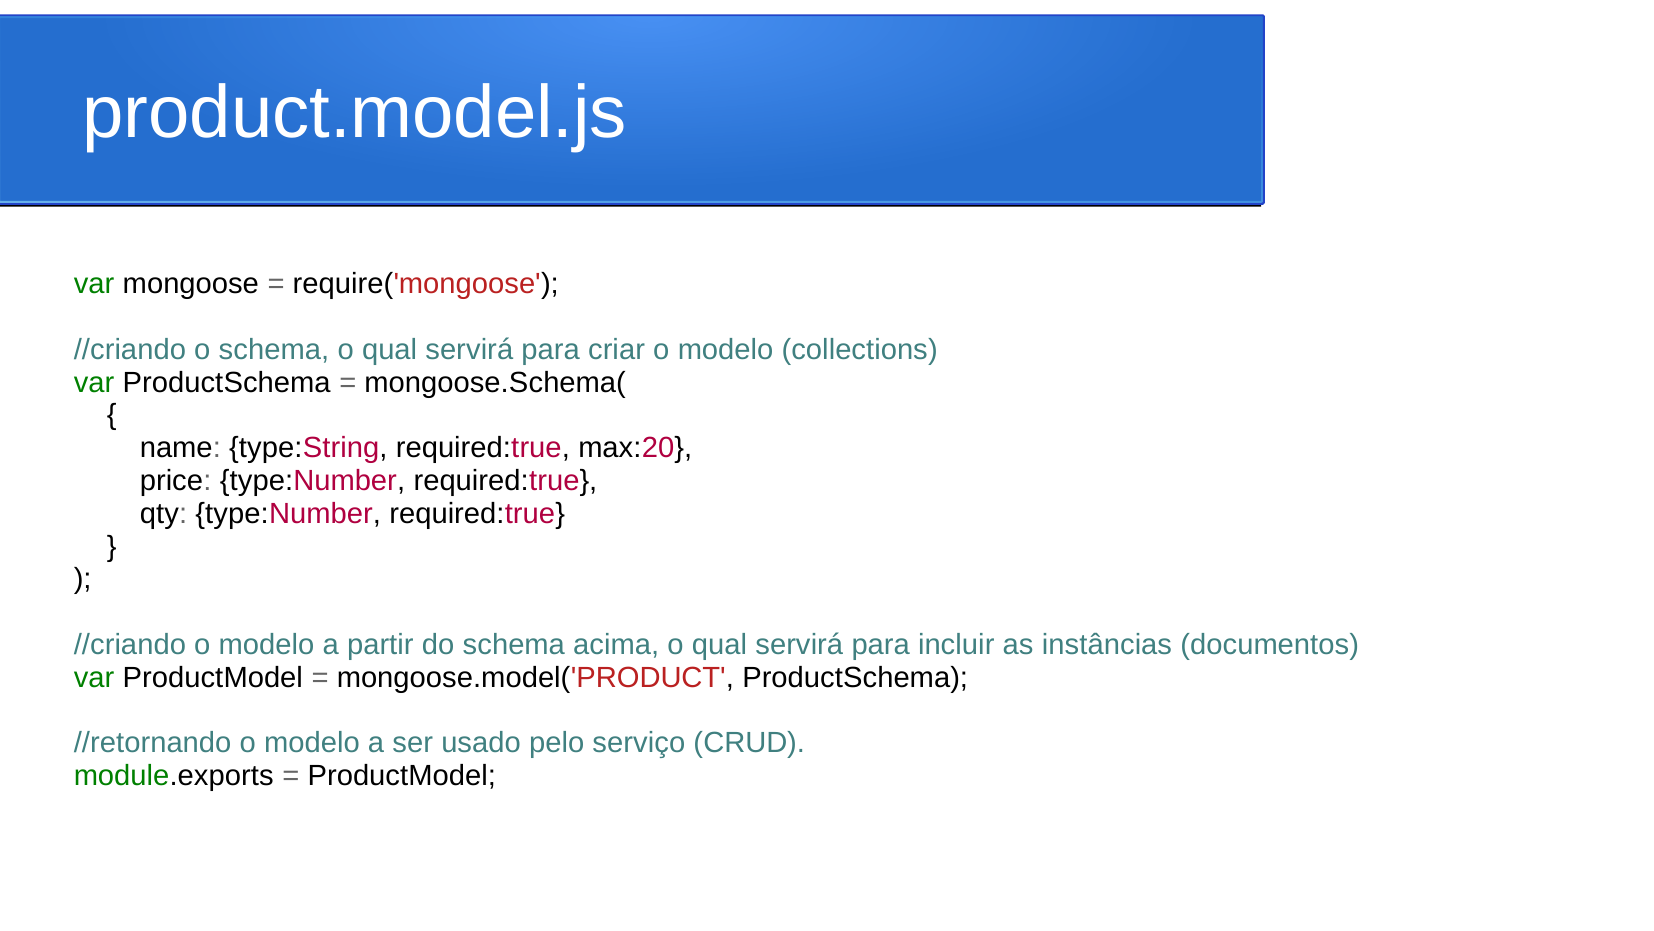

# product.model.js
var mongoose = require('mongoose');
//criando o schema, o qual servirá para criar o modelo (collections)
var ProductSchema = mongoose.Schema(
 {
 name: {type:String, required:true, max:20},
 price: {type:Number, required:true},
 qty: {type:Number, required:true}
 }
);
//criando o modelo a partir do schema acima, o qual servirá para incluir as instâncias (documentos)
var ProductModel = mongoose.model('PRODUCT', ProductSchema);
//retornando o modelo a ser usado pelo serviço (CRUD).
module.exports = ProductModel;